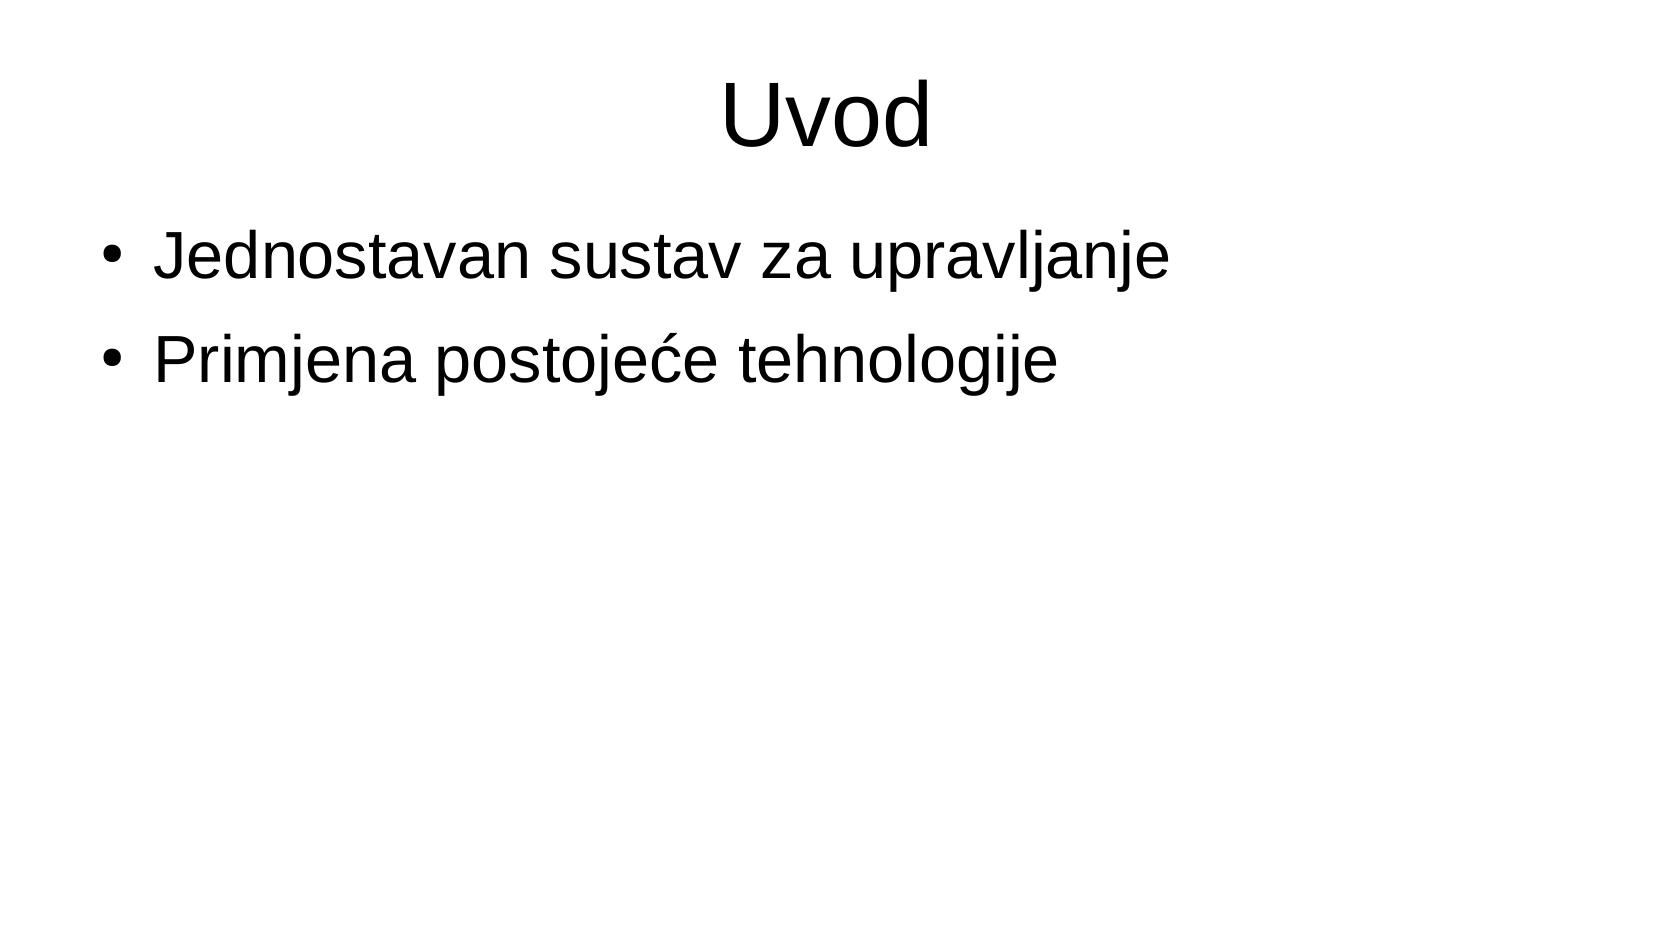

# Uvod
Jednostavan sustav za upravljanje
Primjena postojeće tehnologije